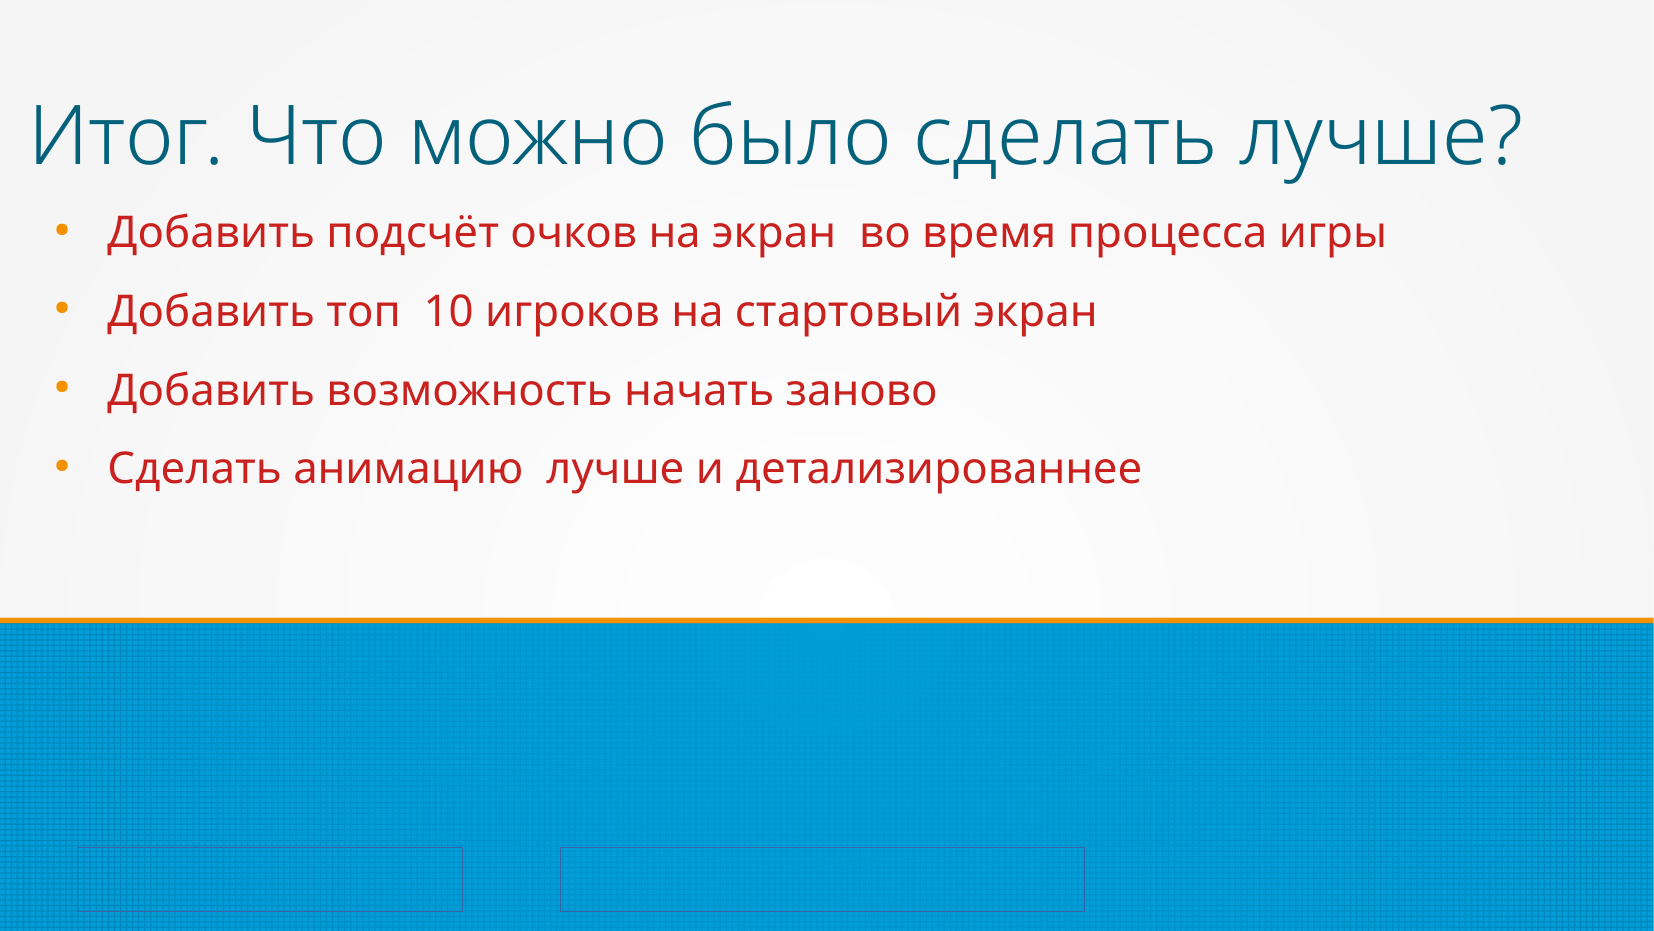

# Итог. Что можно было сделать лучше?
Добавить подсчёт очков на экран во время процесса игры
Добавить топ 10 игроков на стартовый экран
Добавить возможность начать заново
Сделать анимацию лучше и детализированнее